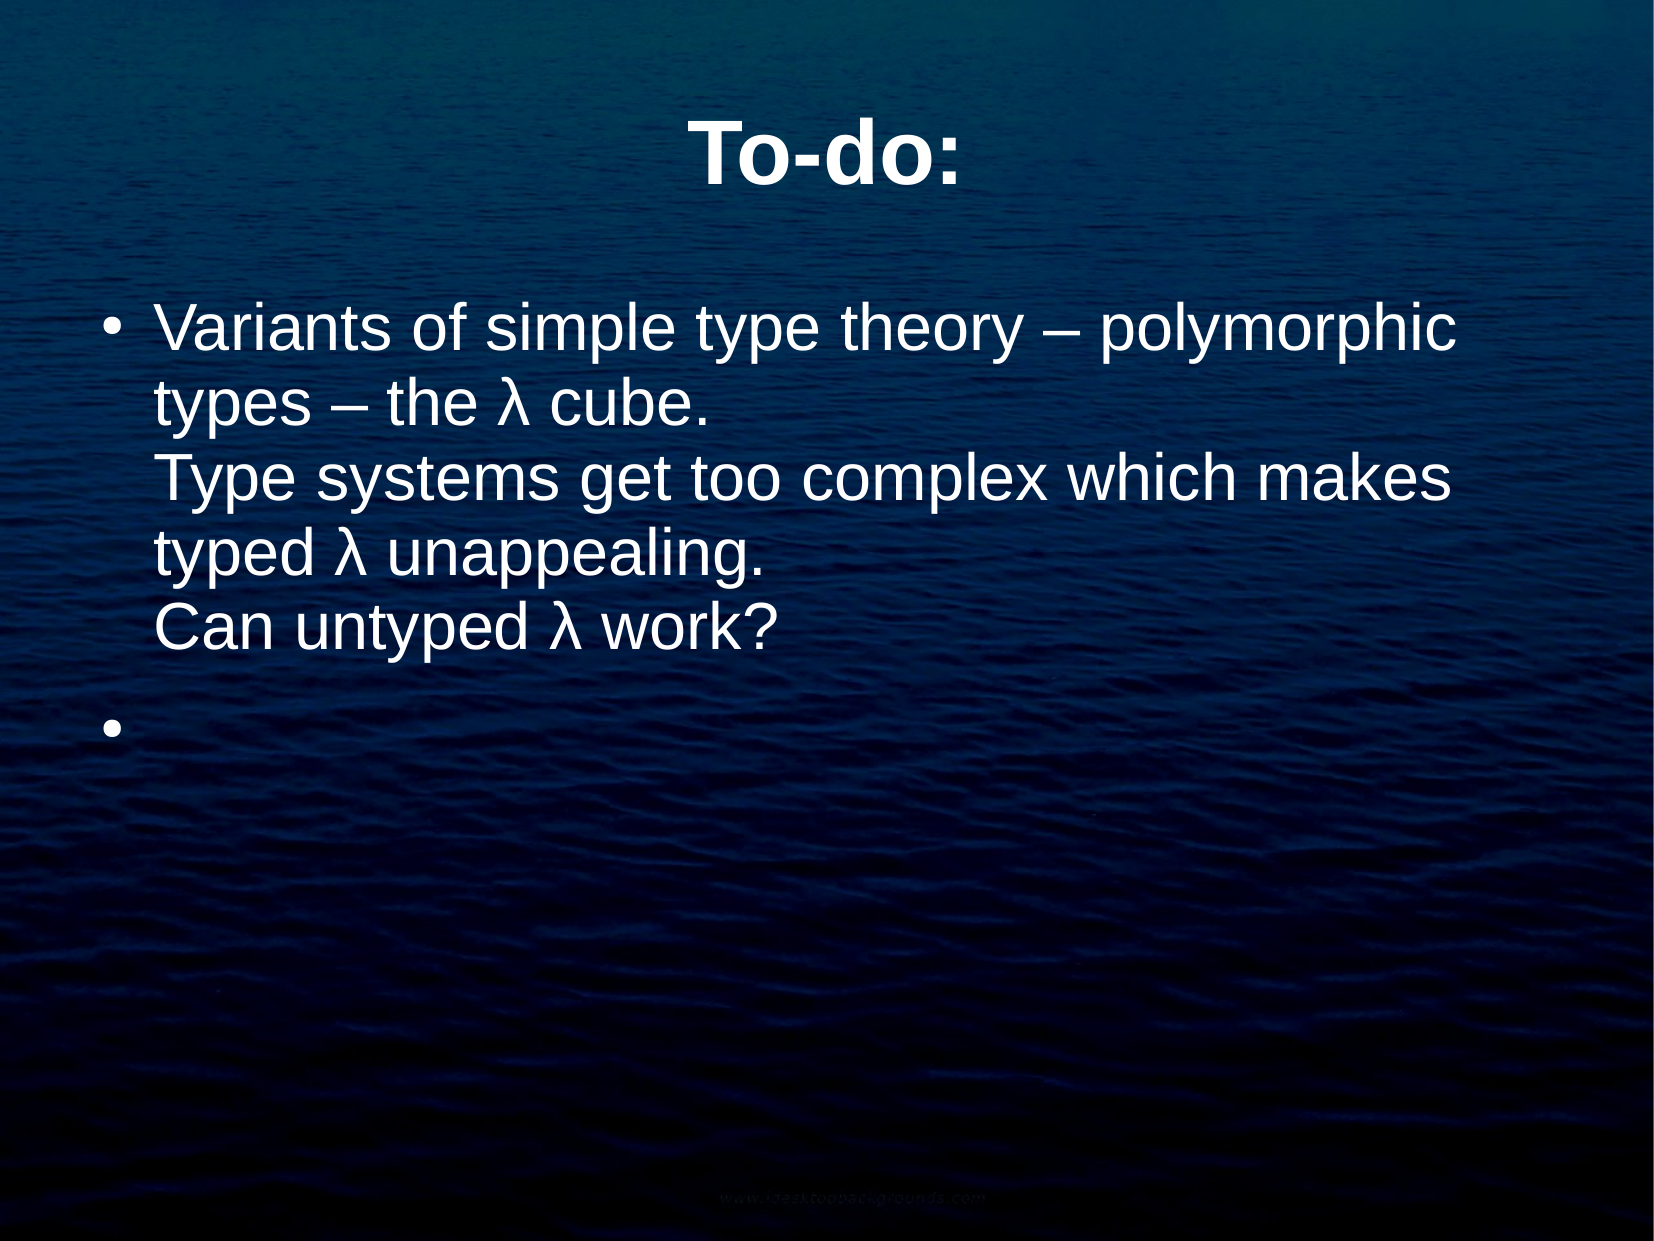

# To-do:
Variants of simple type theory – polymorphic types – the λ cube.
Type systems get too complex which makes typed λ unappealing.
Can untyped λ work?